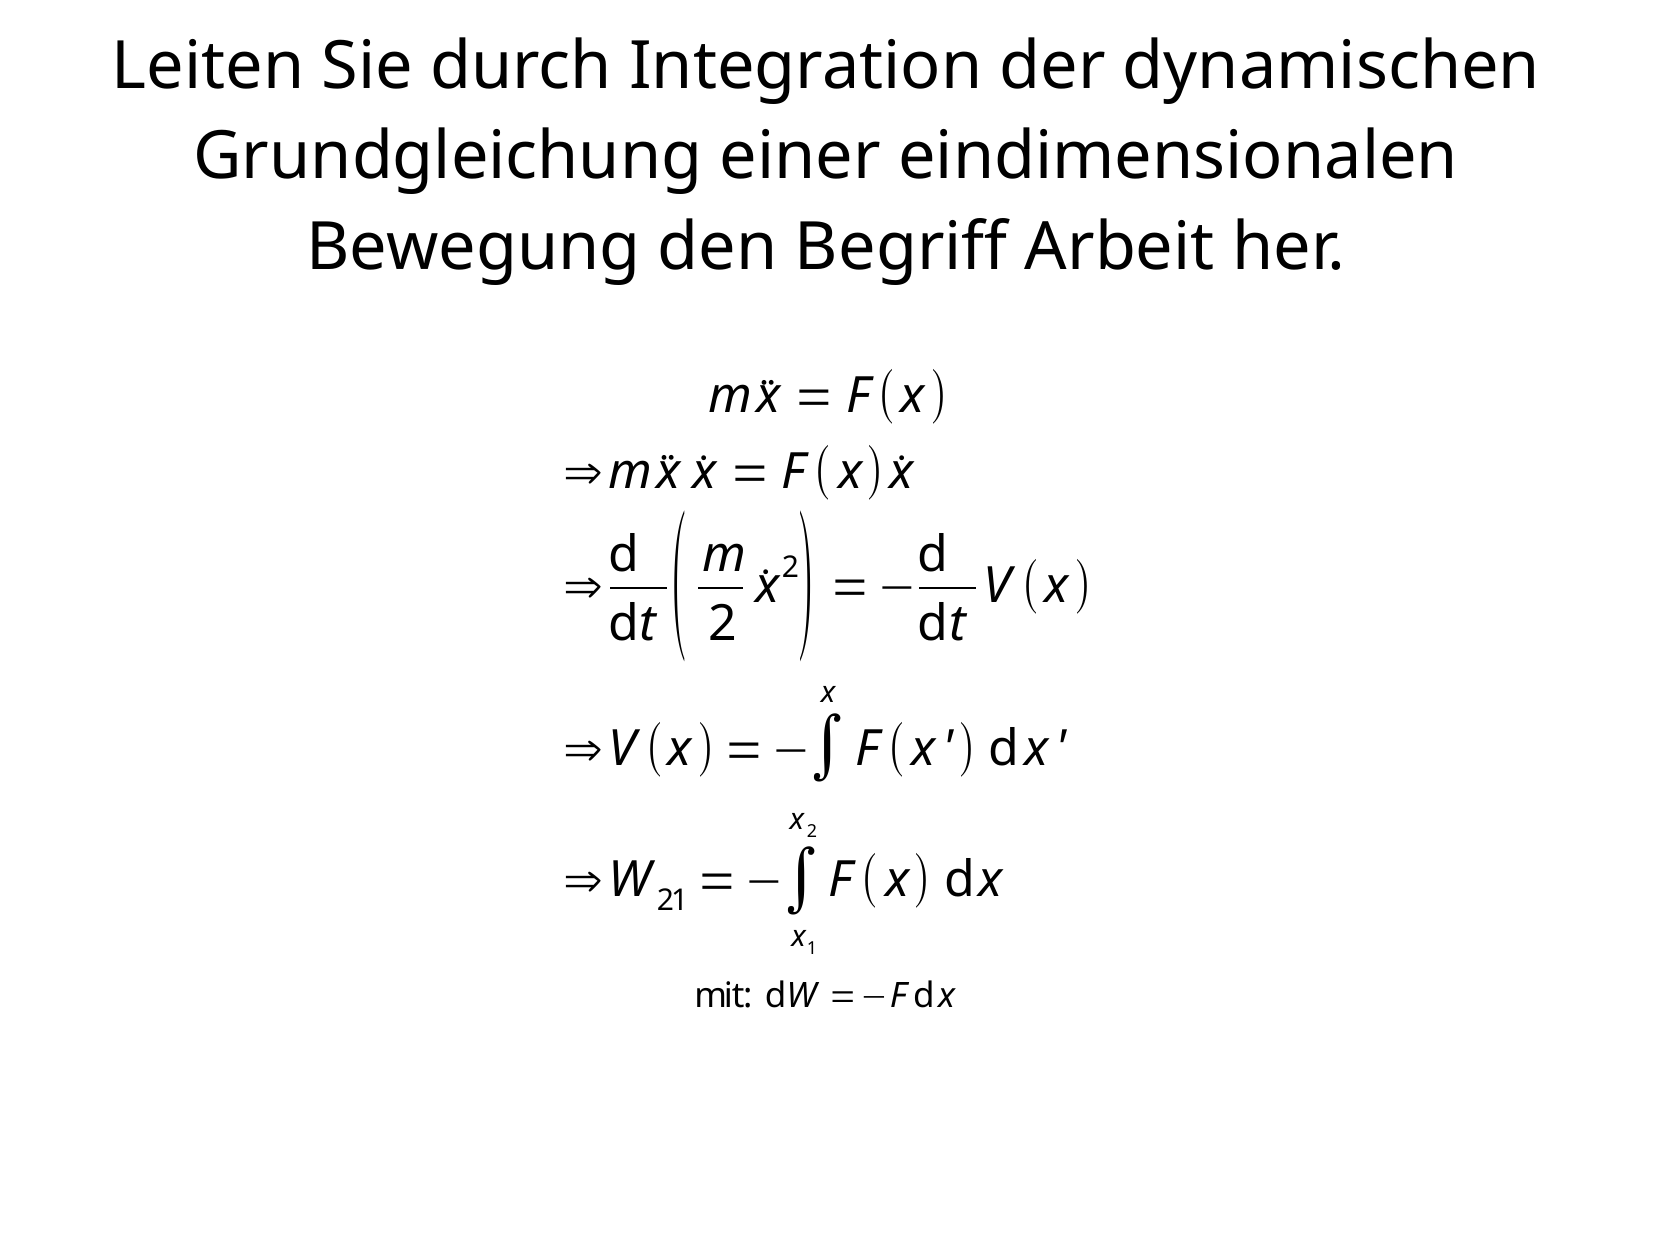

# Leiten Sie durch Integration der dynamischen Grundgleichung einer eindimensionalen Bewegung den Begriff Arbeit her.